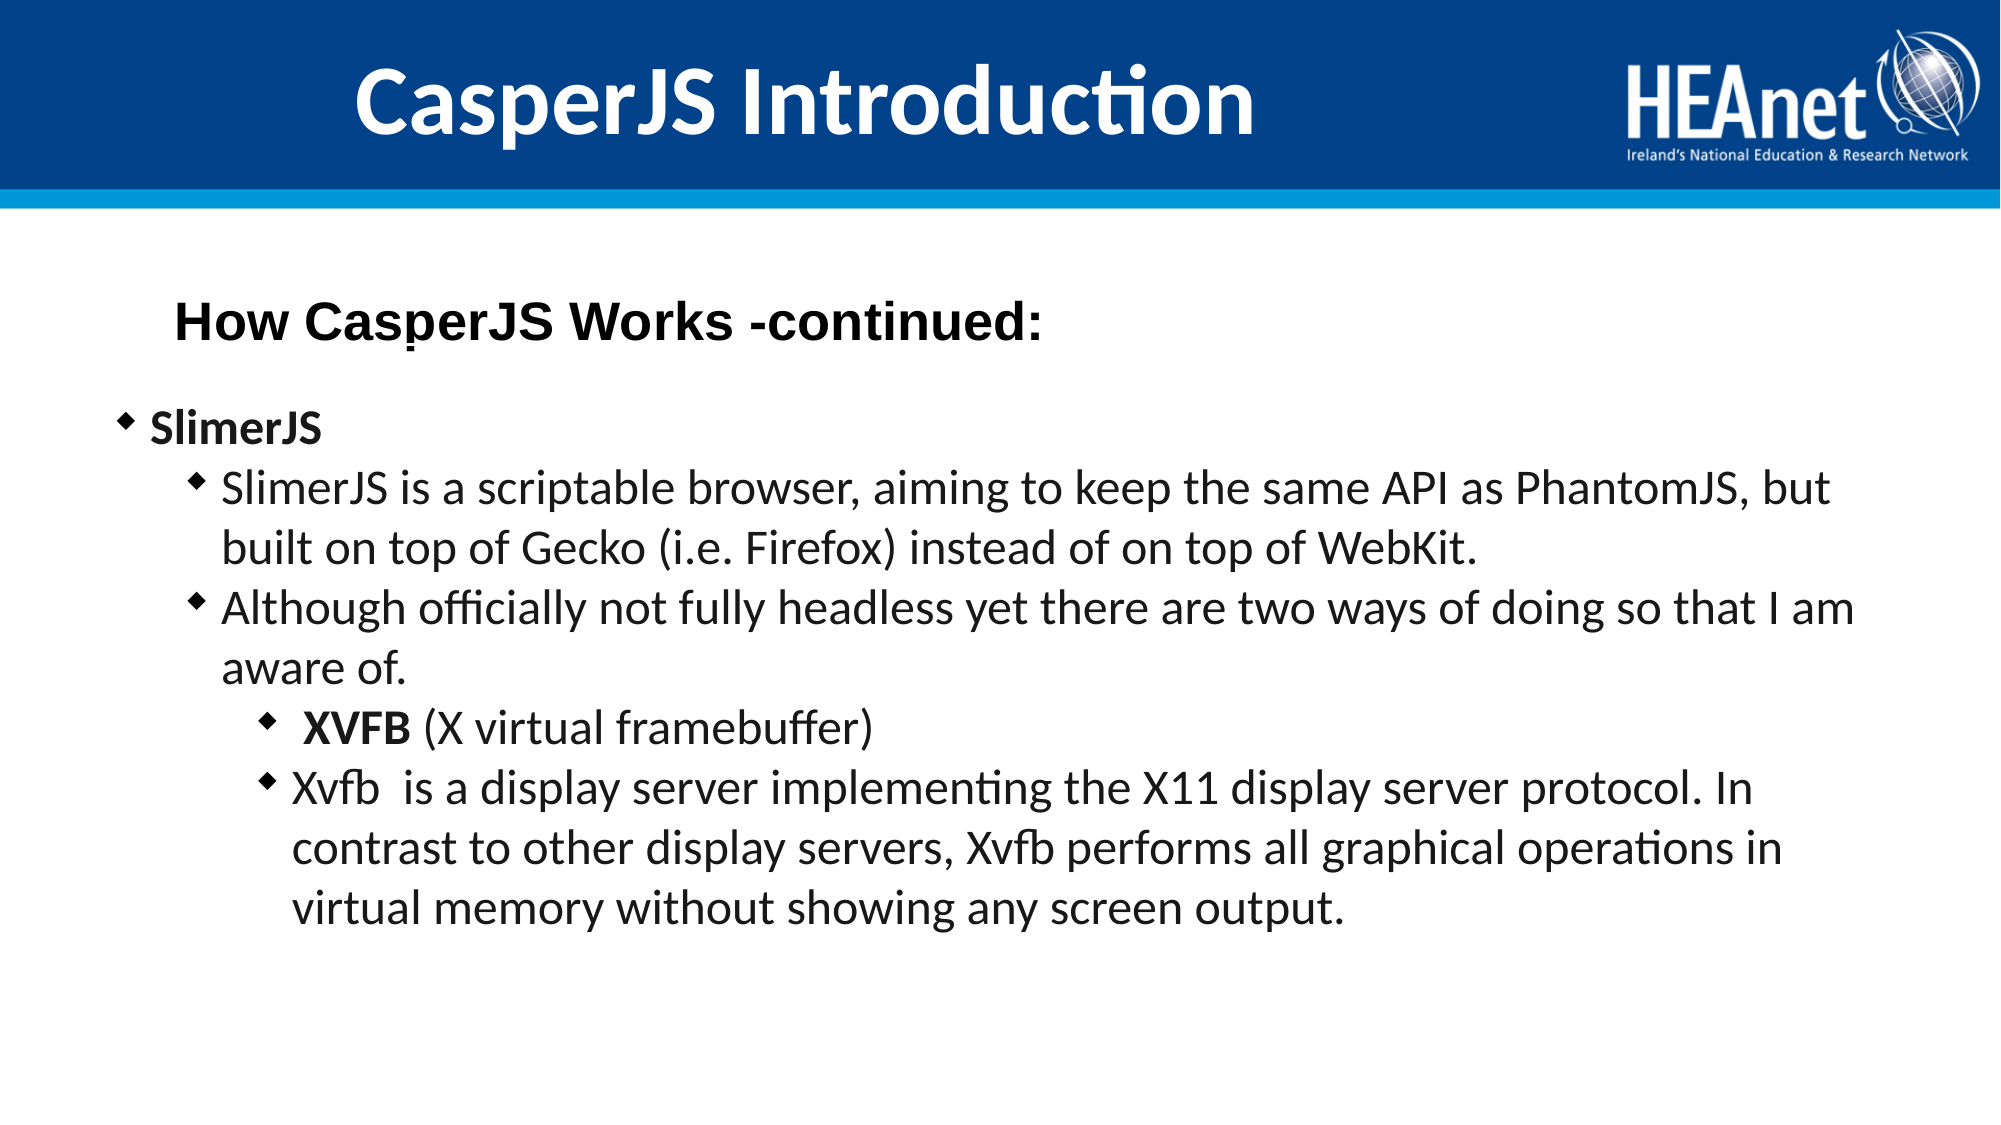

CasperJS Introduction
How CasperJS Works -continued:
SlimerJS
SlimerJS is a scriptable browser, aiming to keep the same API as PhantomJS, but built on top of Gecko (i.e. Firefox) instead of on top of WebKit.
Although officially not fully headless yet there are two ways of doing so that I am aware of.
 XVFB (X virtual framebuffer)
Xvfb is a display server implementing the X11 display server protocol. In contrast to other display servers, Xvfb performs all graphical operations in virtual memory without showing any screen output.